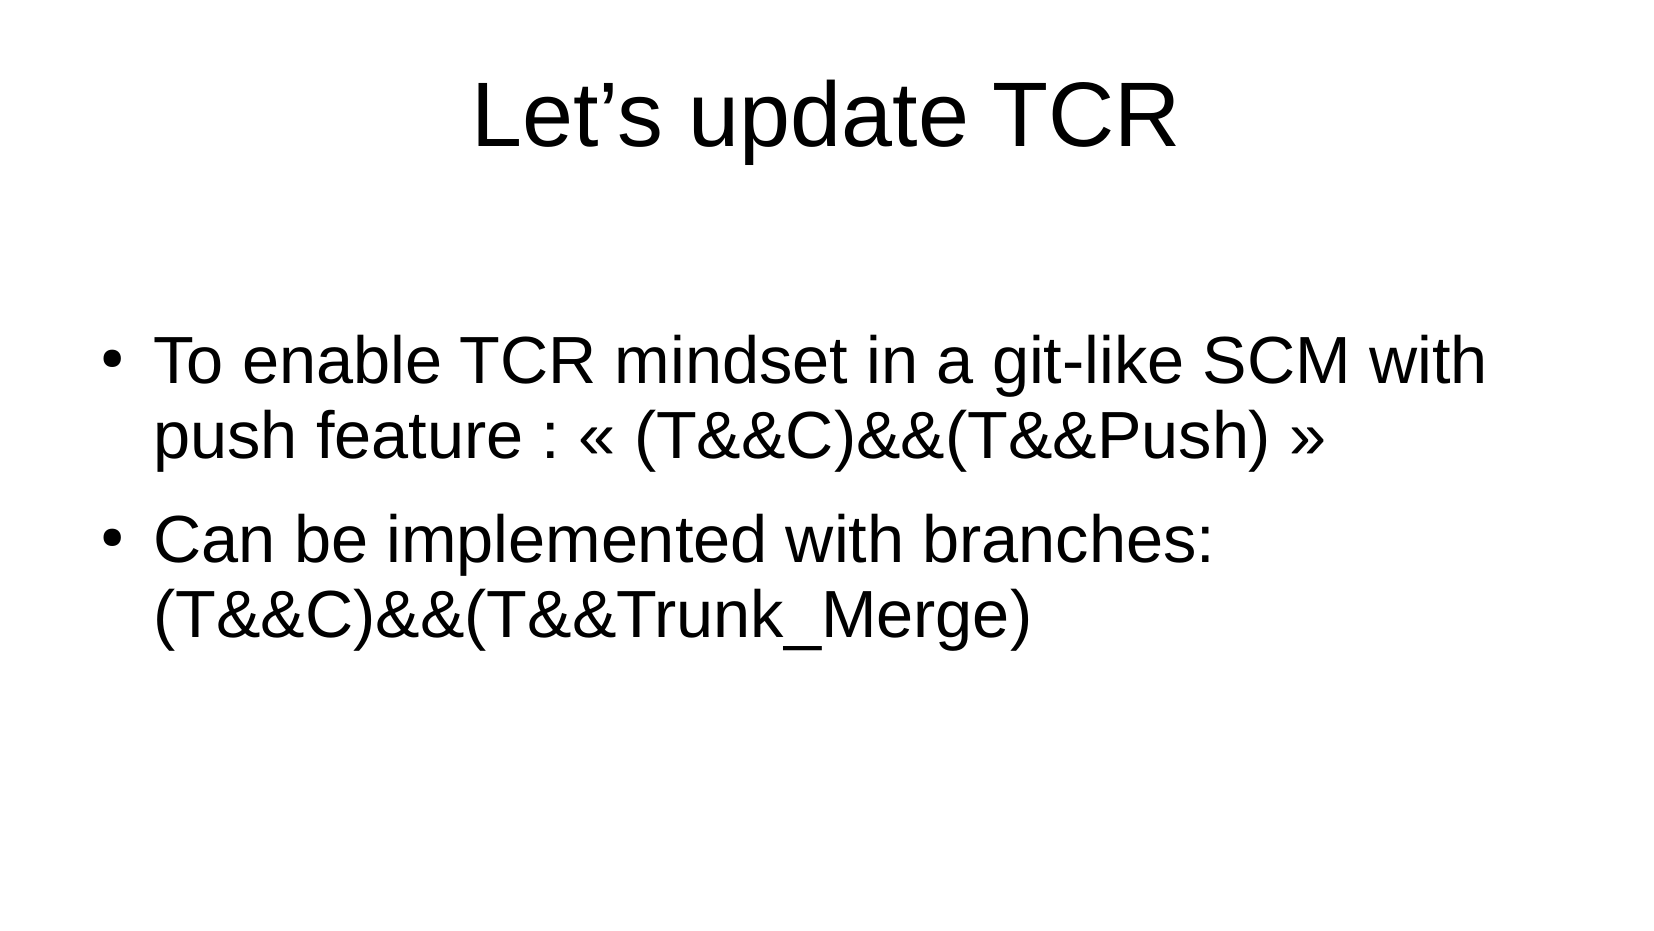

# Let’s update TCR
To enable TCR mindset in a git-like SCM with push feature : « (T&&C)&&(T&&Push) »
Can be implemented with branches: (T&&C)&&(T&&Trunk_Merge)